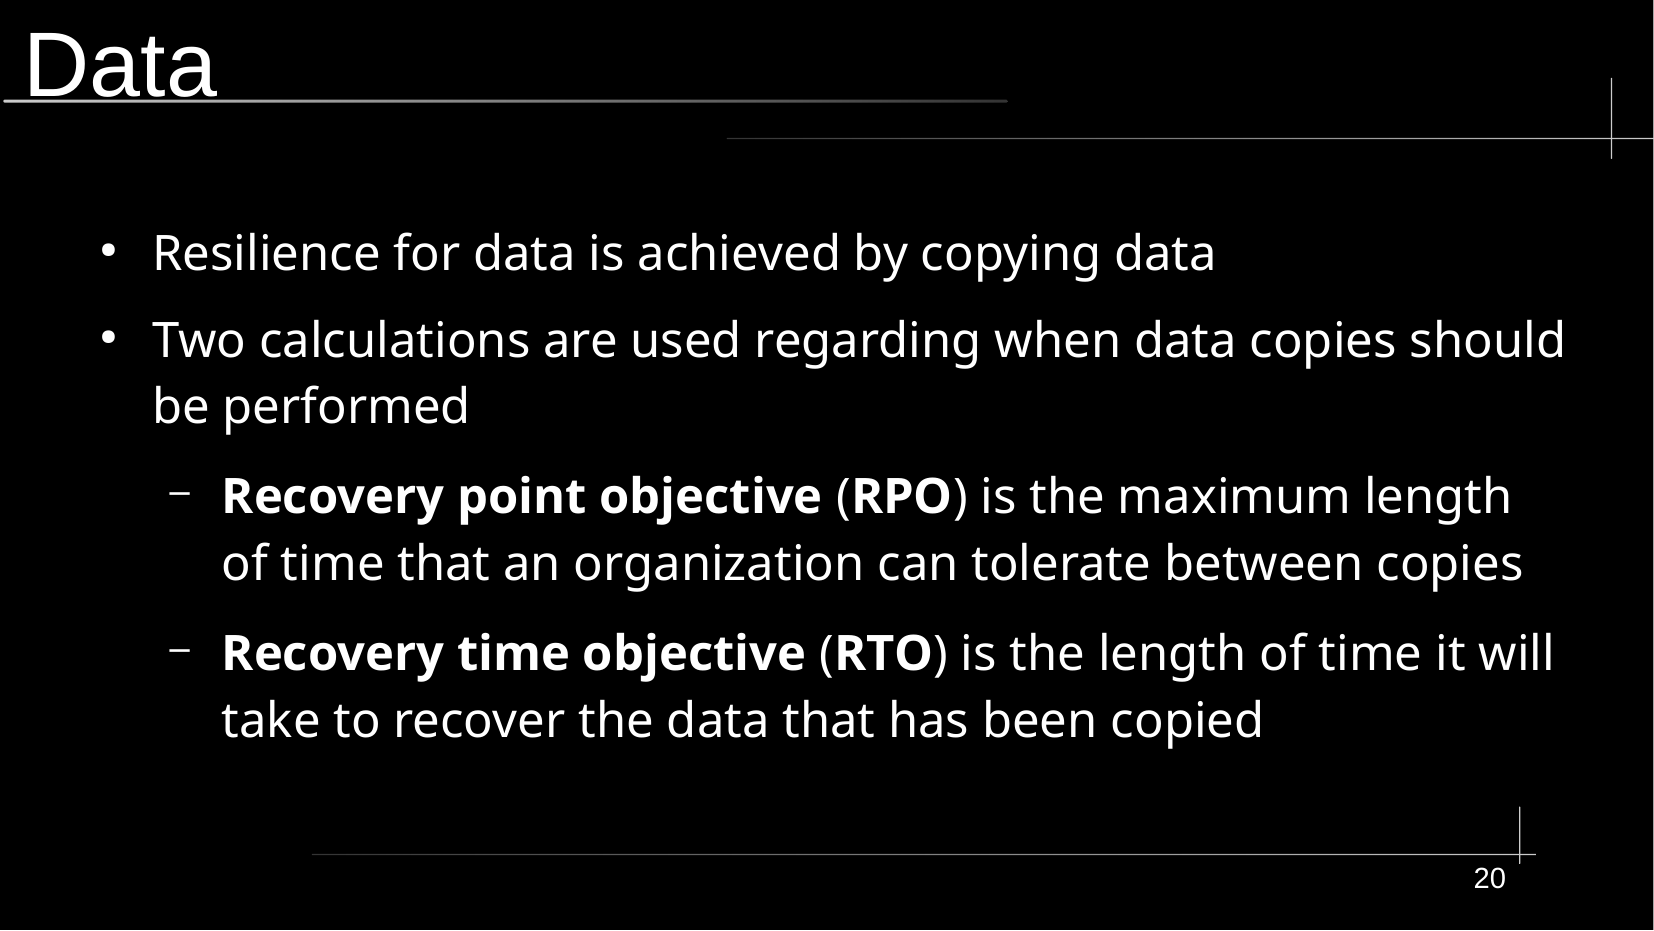

# Data
Resilience for data is achieved by copying data
Two calculations are used regarding when data copies should be performed
Recovery point objective (RPO) is the maximum length of time that an organization can tolerate between copies
Recovery time objective (RTO) is the length of time it will take to recover the data that has been copied
20